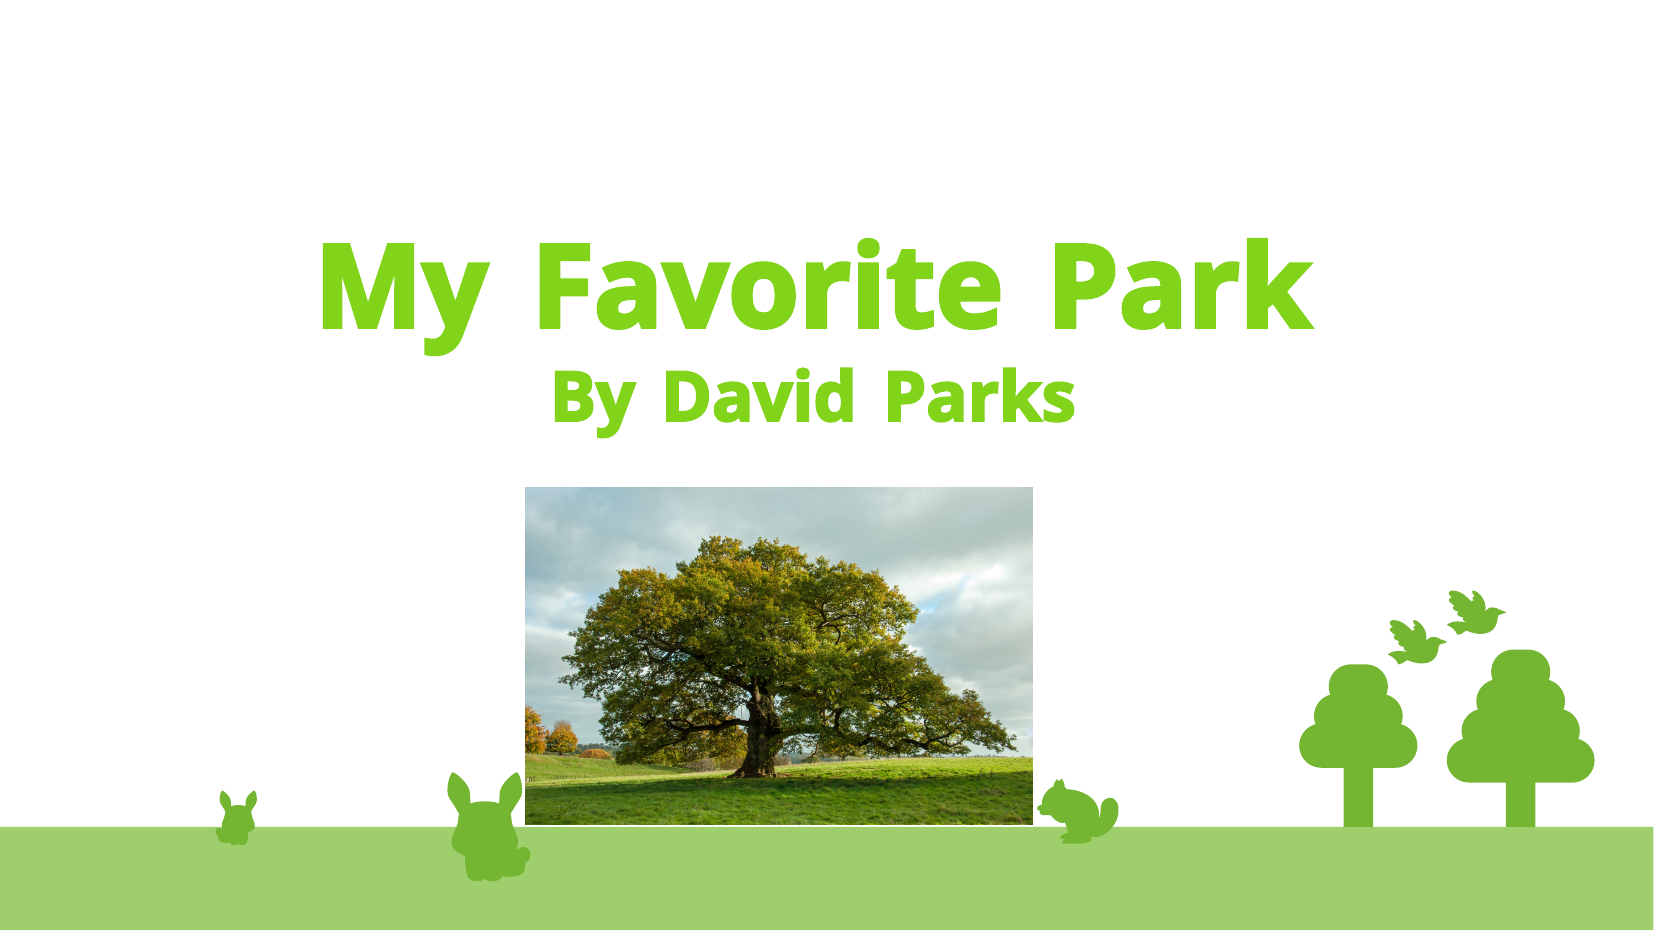

# My Favorite Park
By David Parks